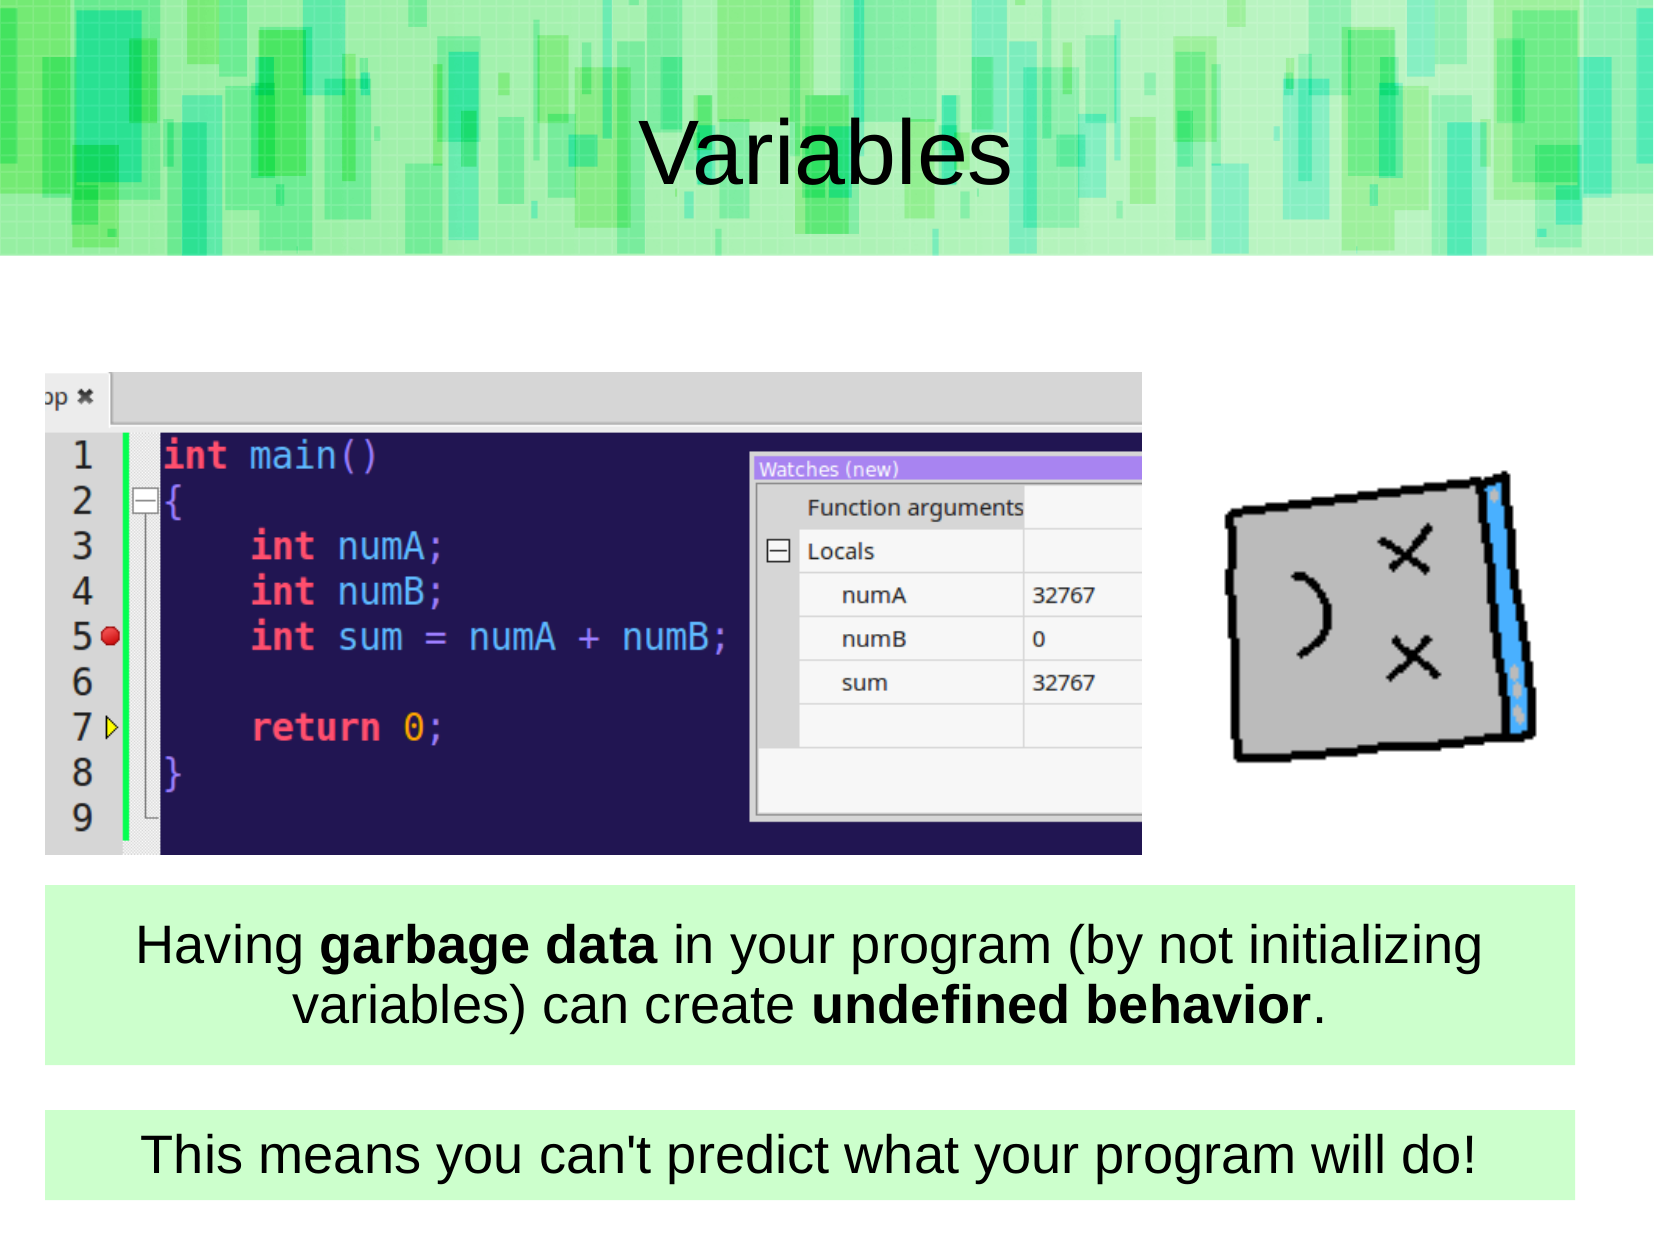

# Variables
Having garbage data in your program (by not initializing variables) can create undefined behavior.
This means you can't predict what your program will do!